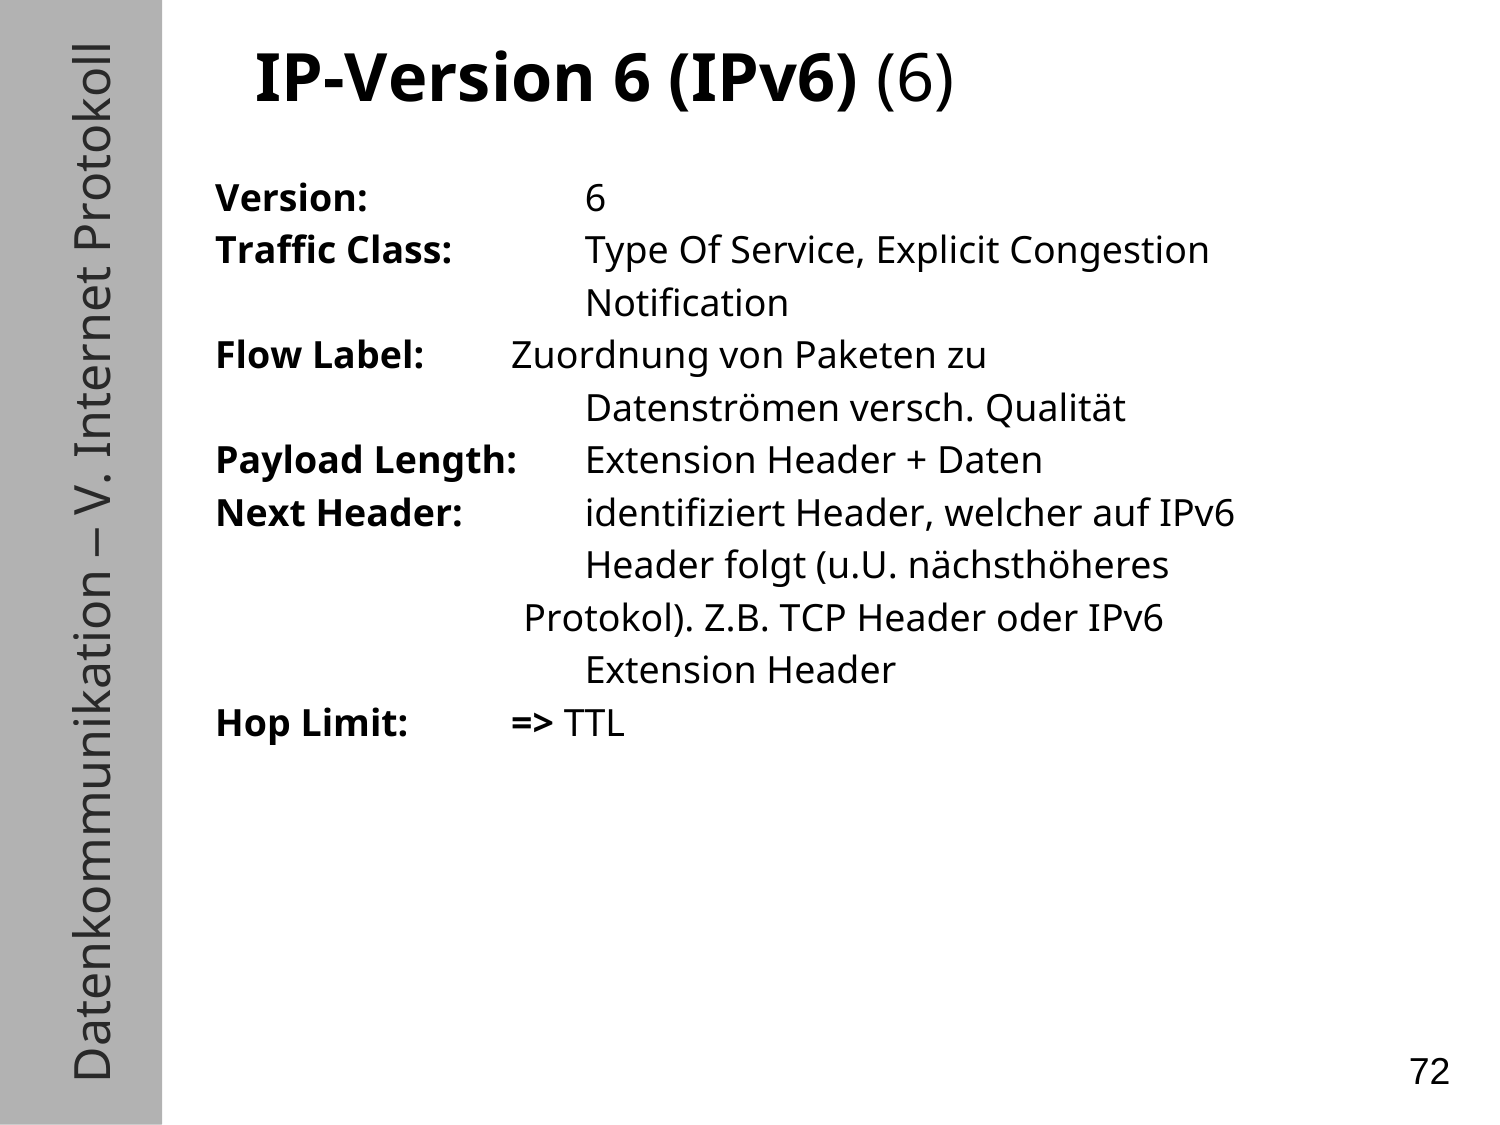

IP-Version 6 (IPv6) (6)
Version:			6
Traffic Class:		Type Of Service, Explicit Congestion
				Notification
Flow Label:		Zuordnung von Paketen zu
				Datenströmen versch. Qualität
Payload Length:	Extension Header + Daten
Next Header:		identifiziert Header, welcher auf IPv6
				Header folgt (u.U. nächsthöheres
 Protokol). Z.B. TCP Header oder IPv6
				Extension Header
Hop Limit:		=> TTL
Datenkommunikation – V. Internet Protokoll